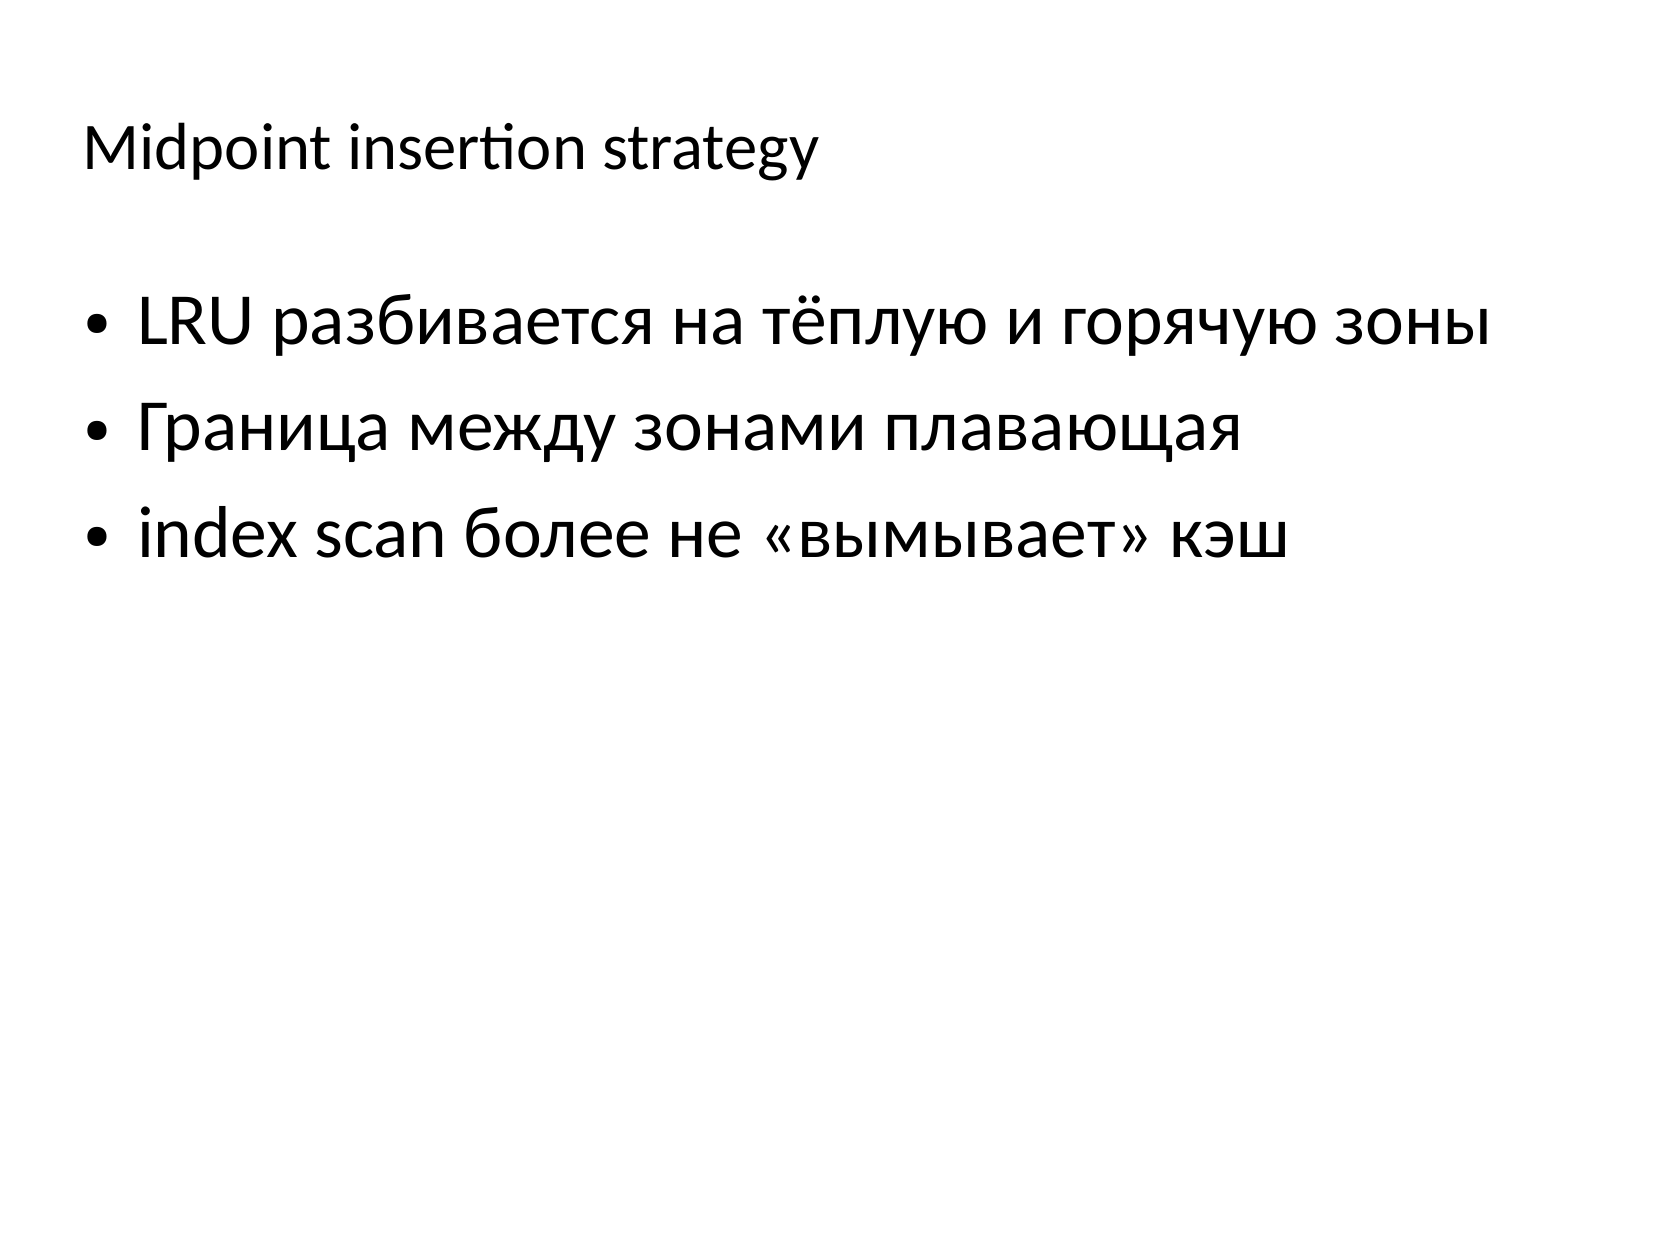

# Midpoint insertion strategy
LRU разбивается на тёплую и горячую зоны
Граница между зонами плавающая
index scan более не «вымывает» кэш